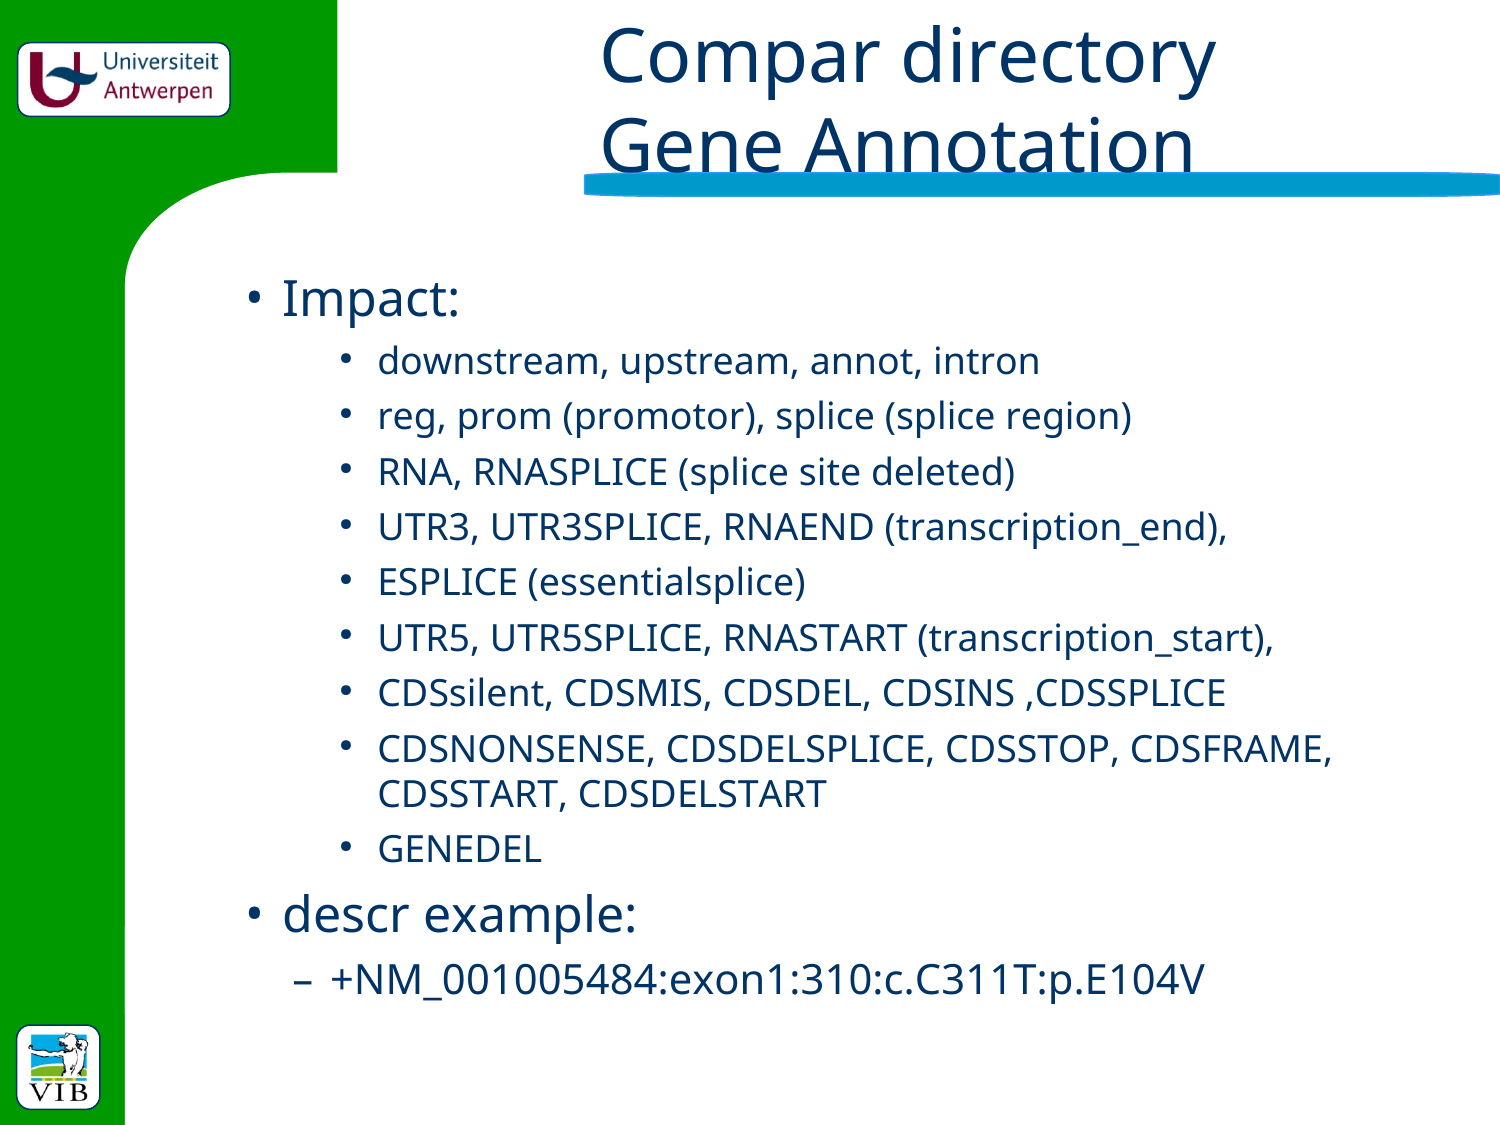

# Compar directory Gene Annotation
Impact:
downstream, upstream, annot, intron
reg, prom (promotor), splice (splice region)
RNA, RNASPLICE (splice site deleted)
UTR3, UTR3SPLICE, RNAEND (transcription_end),
ESPLICE (essentialsplice)
UTR5, UTR5SPLICE, RNASTART (transcription_start),
CDSsilent, CDSMIS, CDSDEL, CDSINS ,CDSSPLICE
CDSNONSENSE, CDSDELSPLICE, CDSSTOP, CDSFRAME, CDSSTART, CDSDELSTART
GENEDEL
descr example:
+NM_001005484:exon1:310:c.C311T:p.E104V